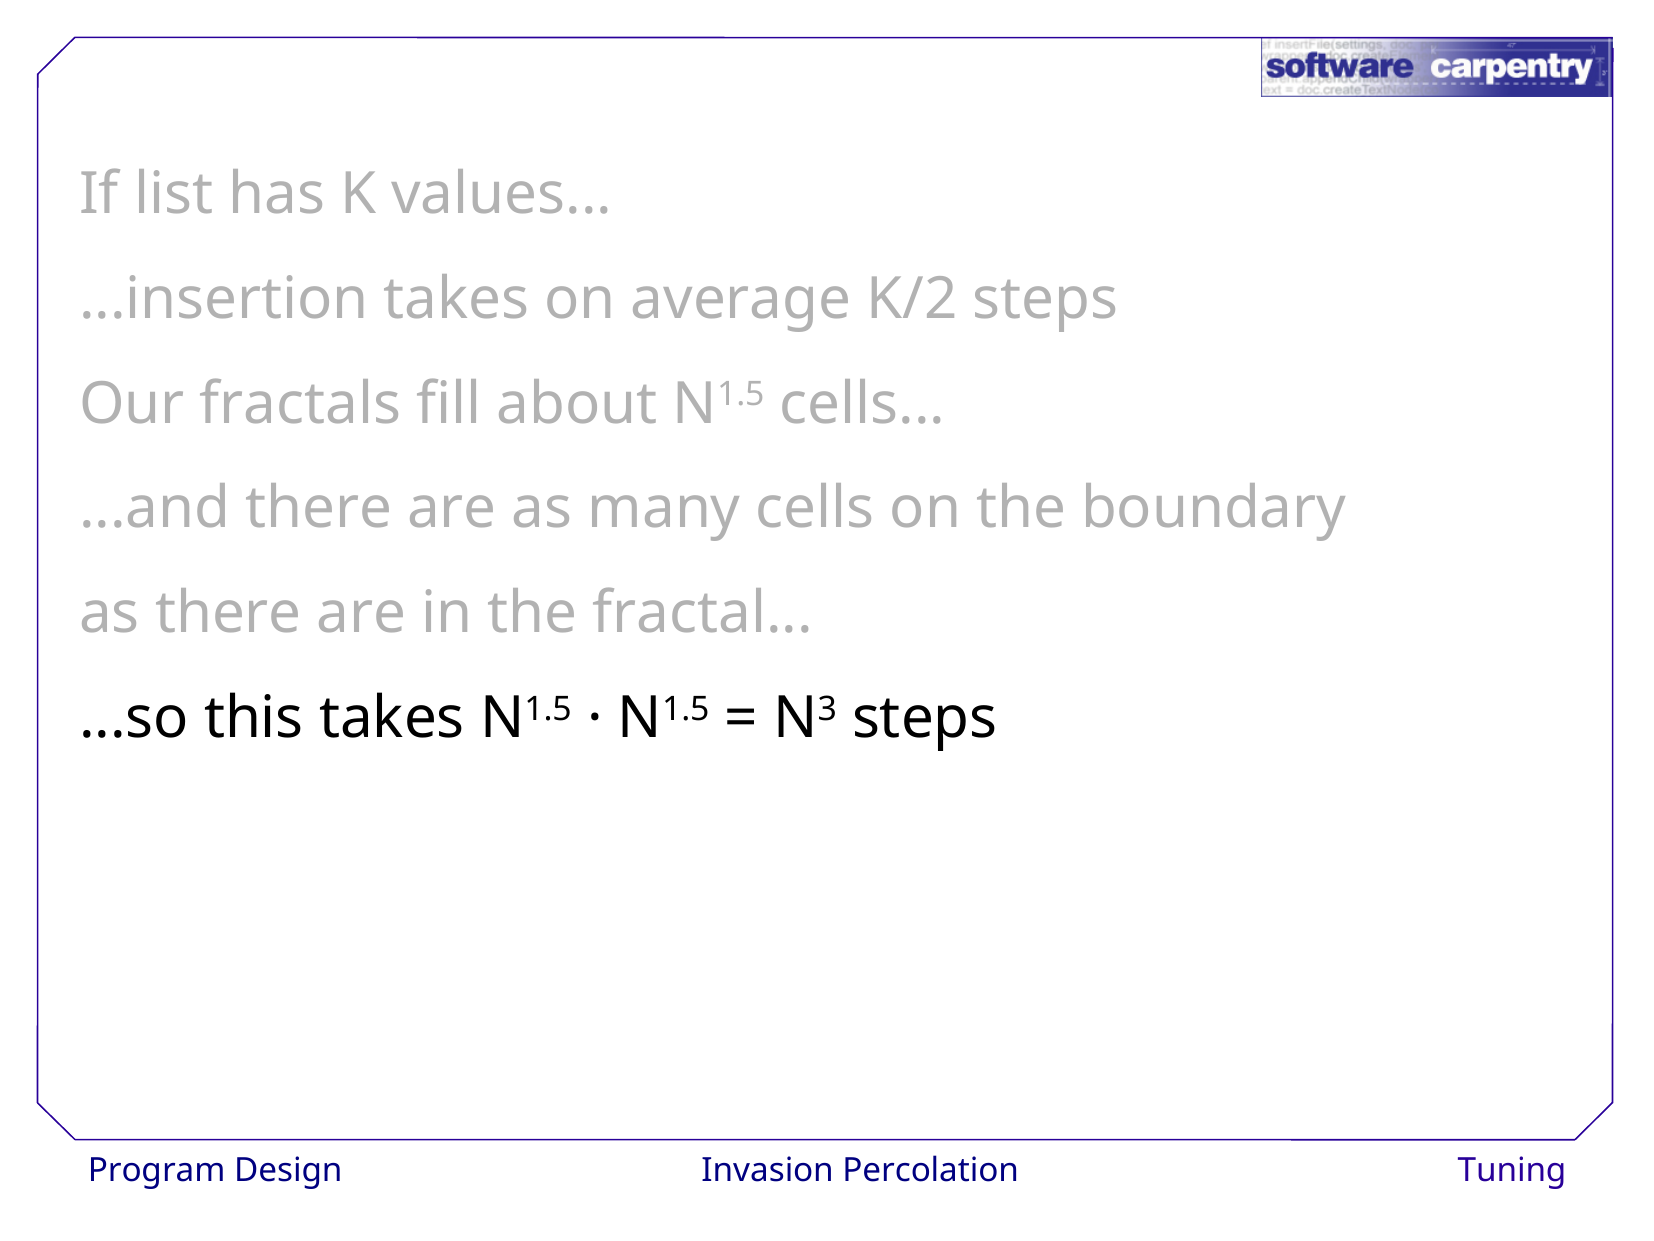

If list has K values...
...insertion takes on average K/2 steps
Our fractals fill about N1.5 cells...
...and there are as many cells on the boundary
as there are in the fractal...
...so this takes N1.5 · N1.5 = N3 steps